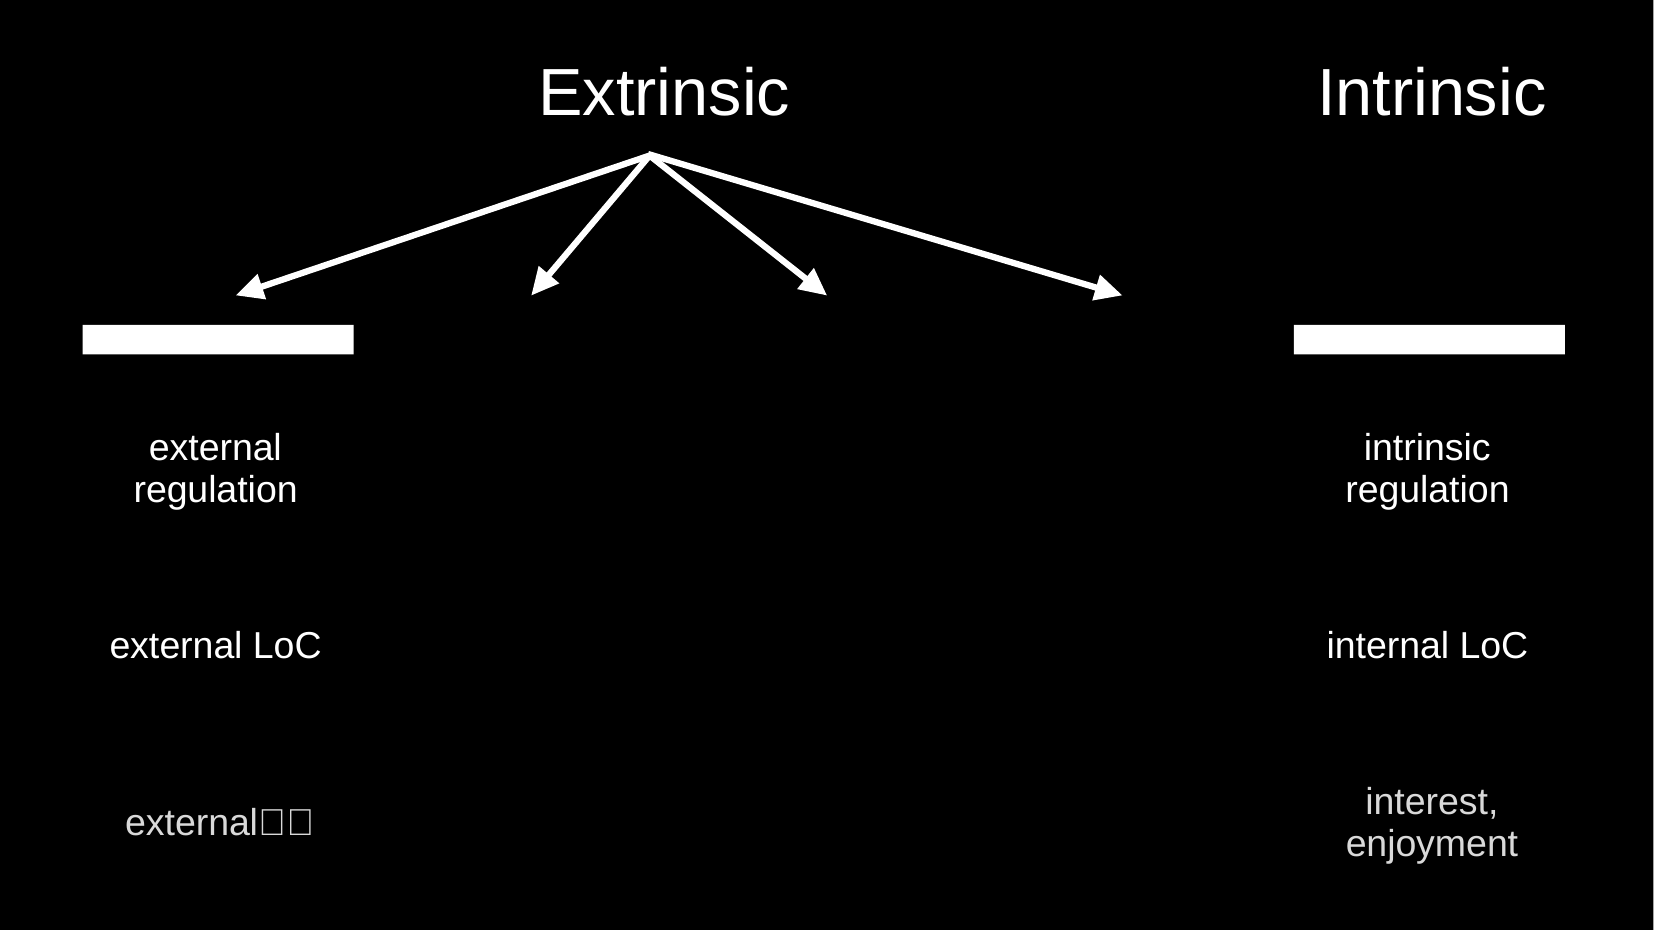

Extrinsic
# Intrinsic
external regulation
intrinsic regulation
external LoC
internal LoC
external🥕🏒
interest, enjoyment